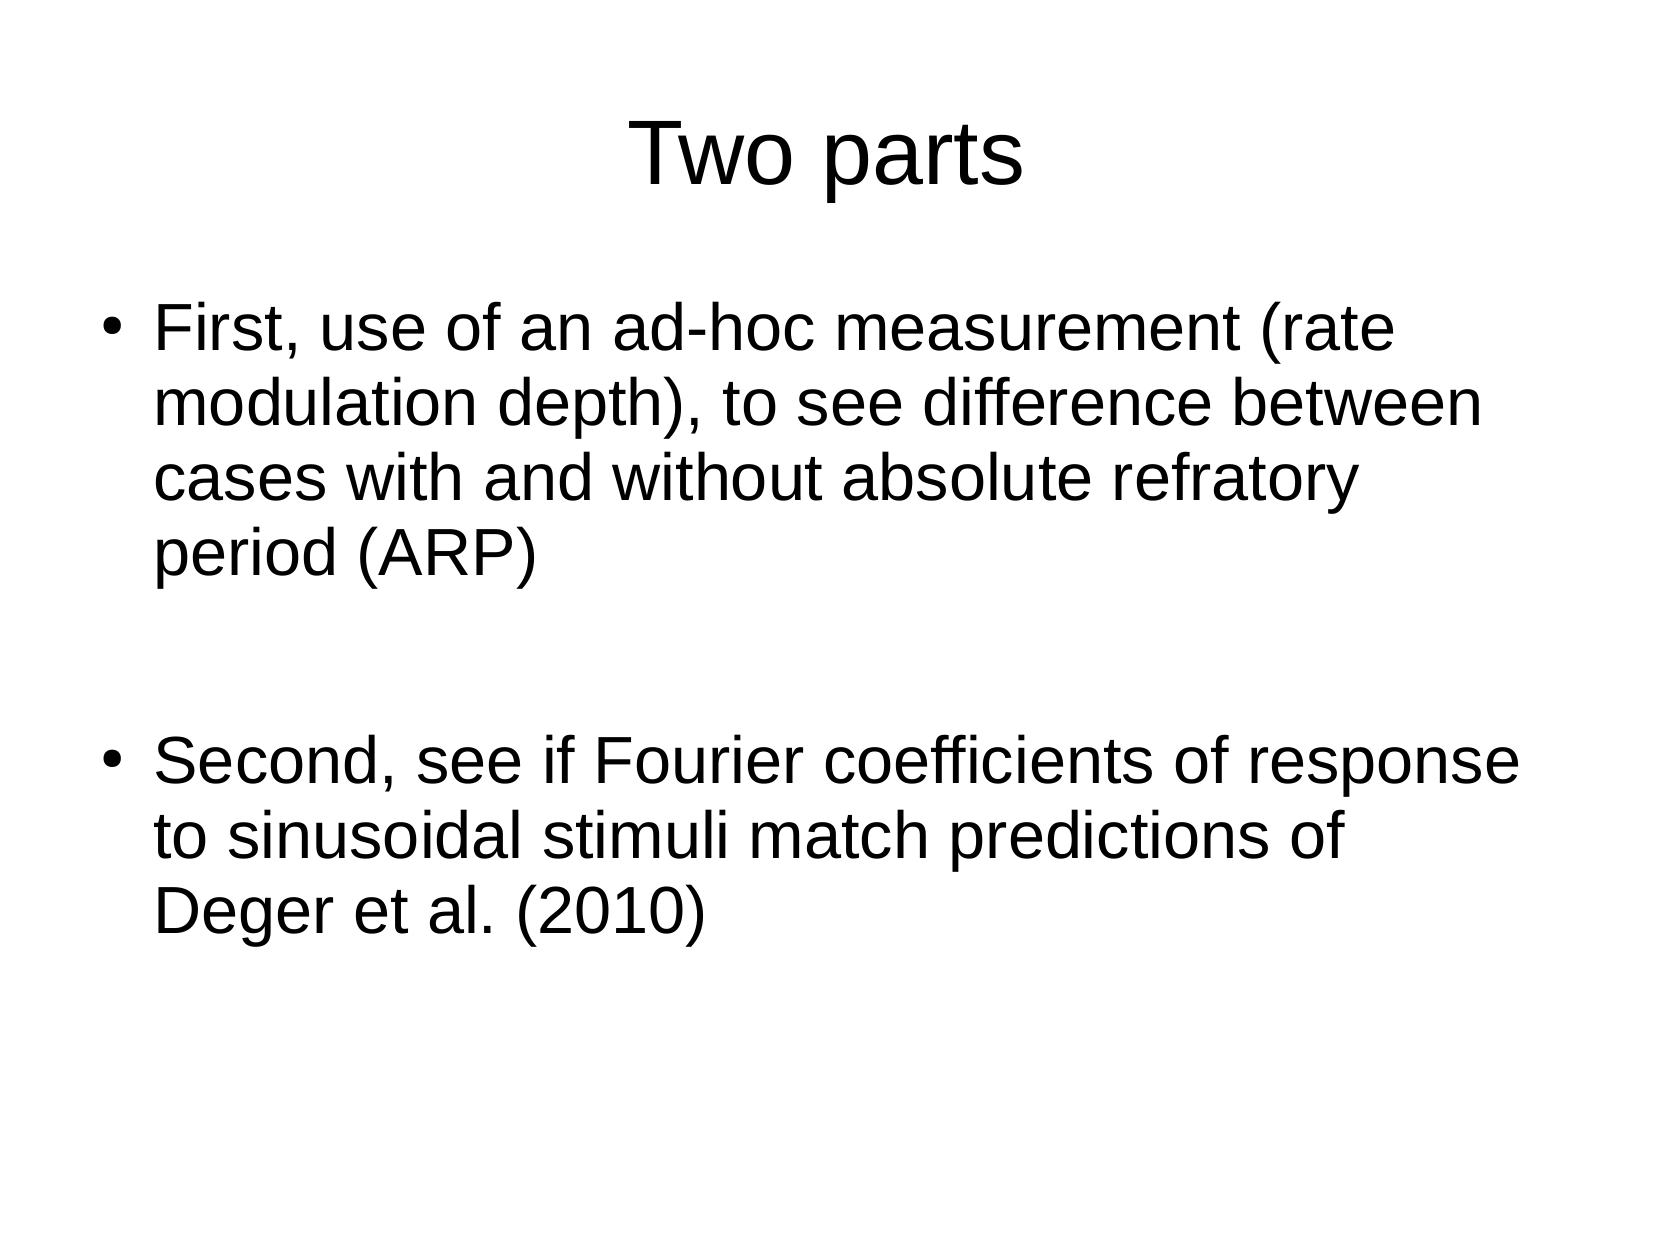

# Two parts
First, use of an ad-hoc measurement (rate modulation depth), to see difference between cases with and without absolute refratory period (ARP)
Second, see if Fourier coefficients of response to sinusoidal stimuli match predictions of Deger et al. (2010)